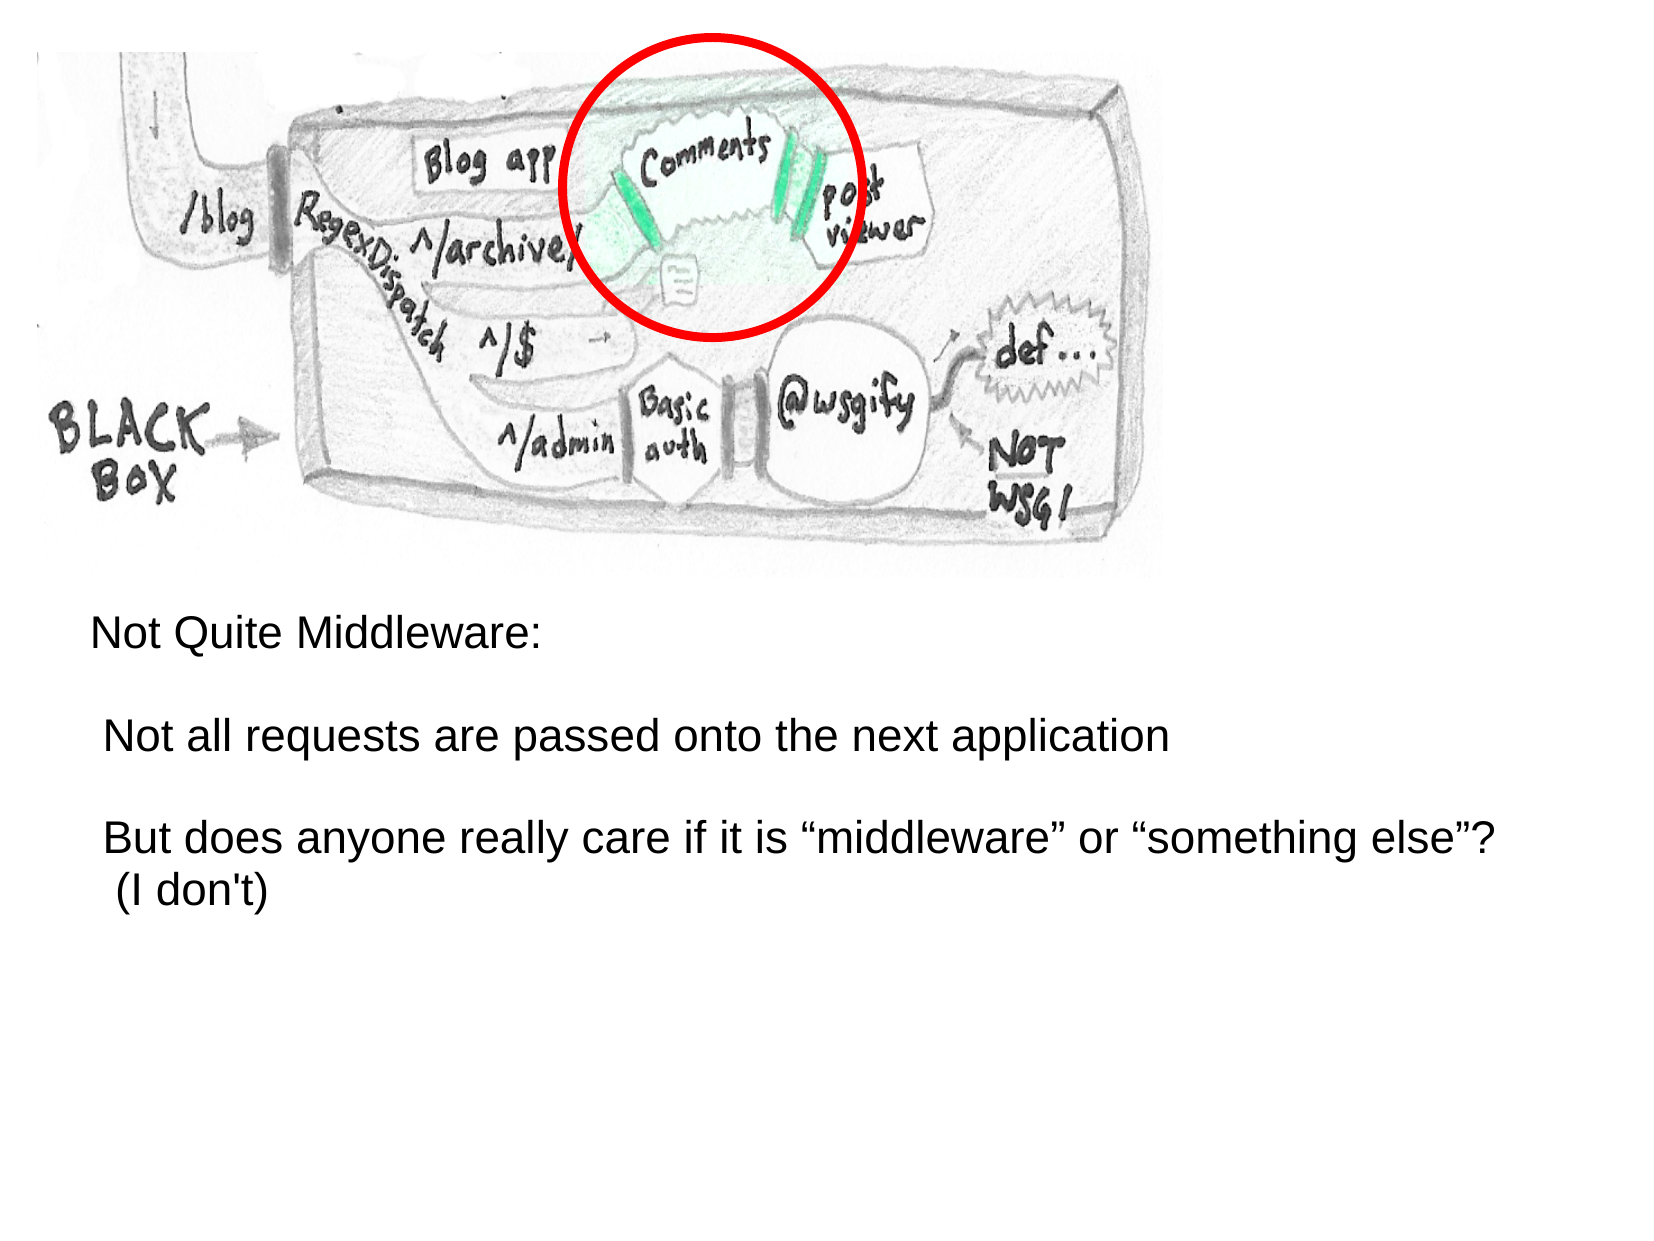

Not Quite Middleware:
 Not all requests are passed onto the next application
 But does anyone really care if it is “middleware” or “something else”?
 (I don't)